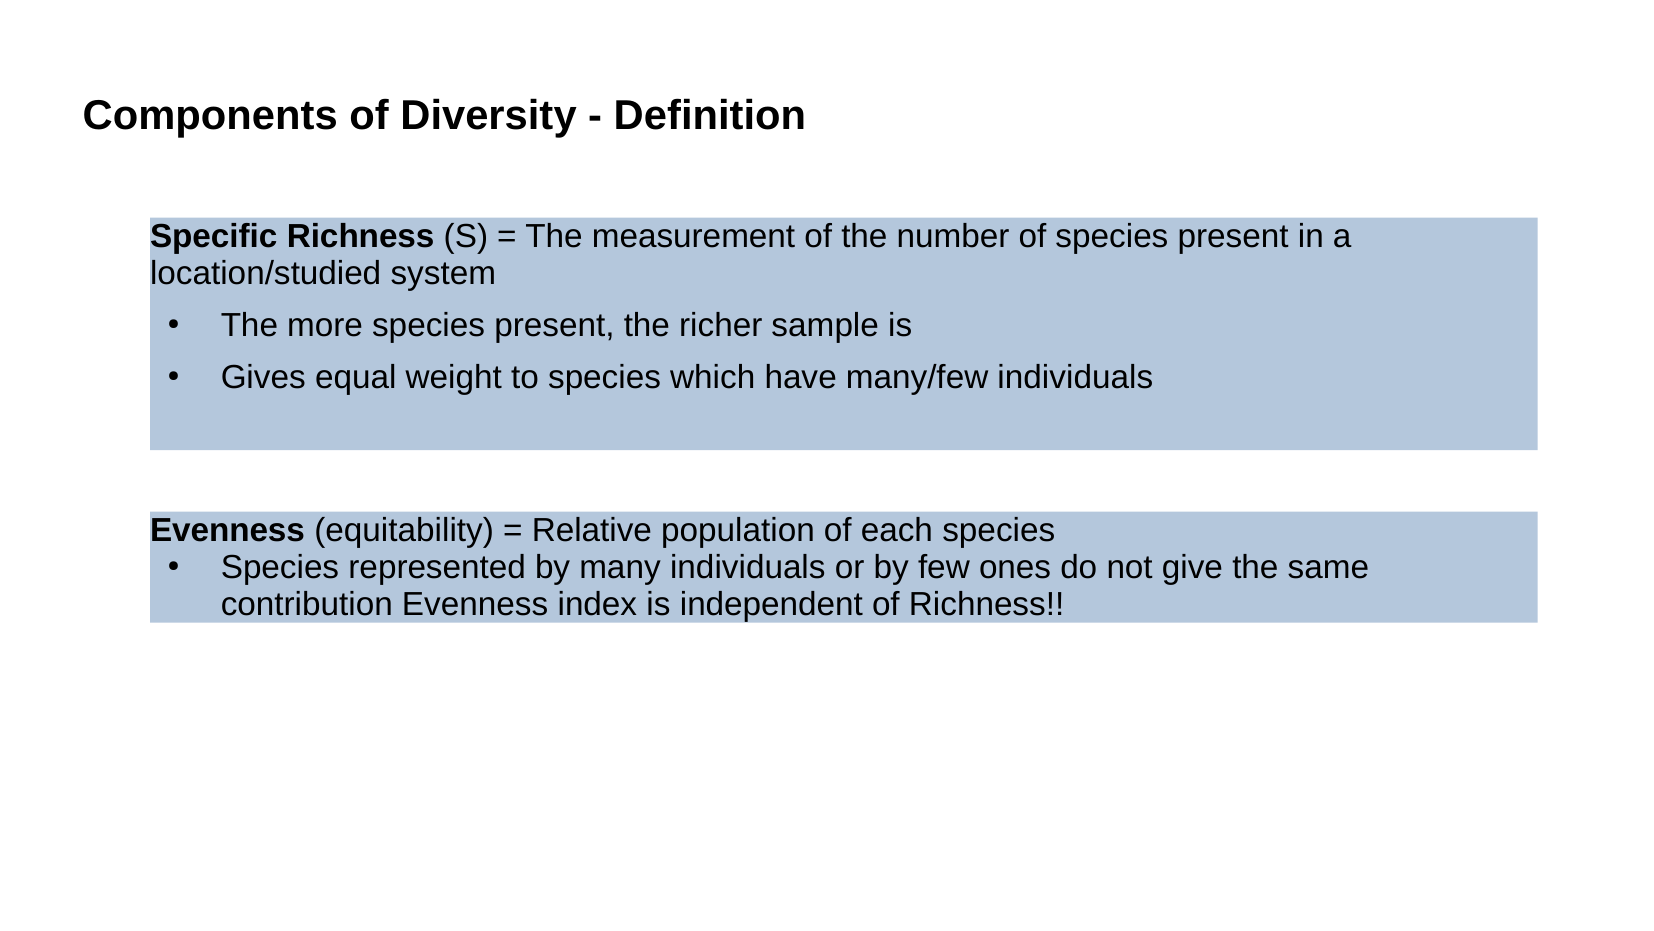

# Components of Diversity - Definition
Specific Richness (S) = The measurement of the number of species present in a location/studied system
The more species present, the richer sample is
Gives equal weight to species which have many/few individuals
Evenness (equitability) = Relative population of each species
Species represented by many individuals or by few ones do not give the same contribution Evenness index is independent of Richness!!